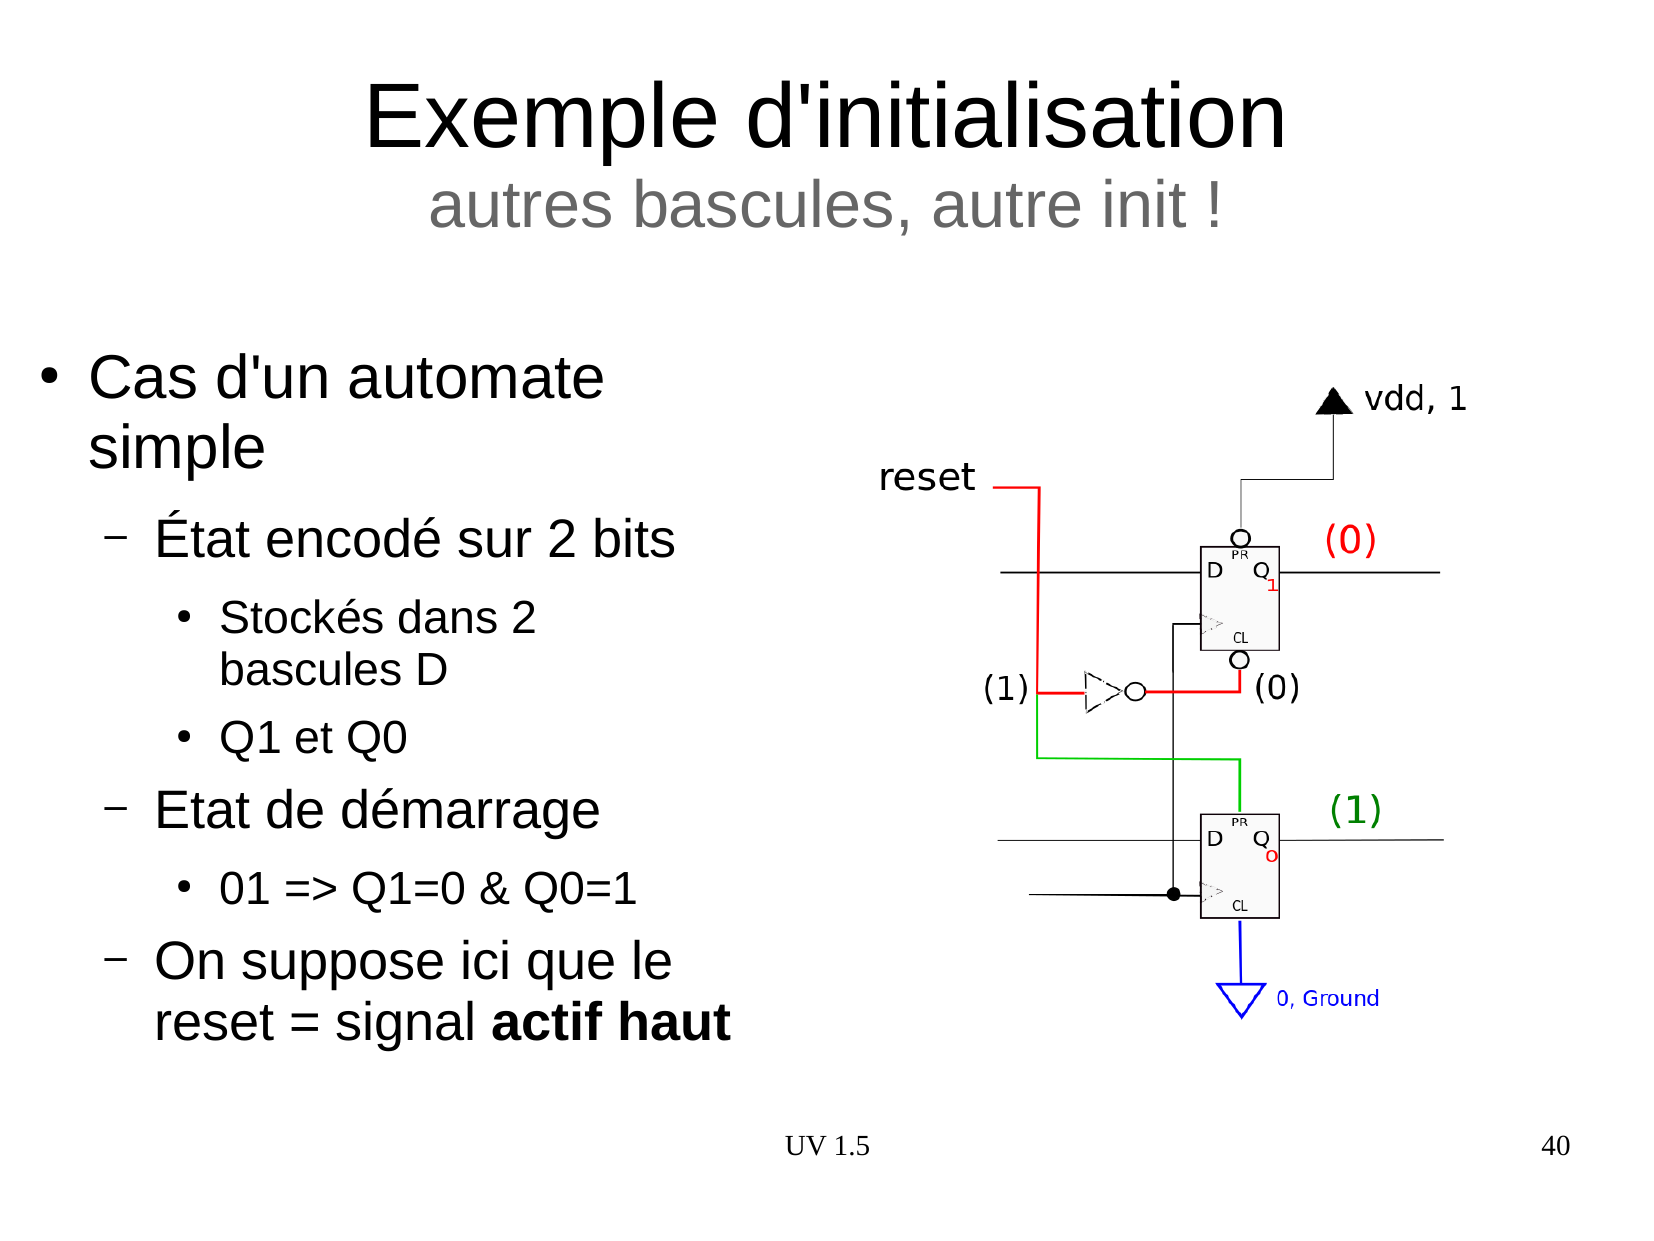

# Exemple d'initialisation autres bascules, autre init !
Cas d'un automate simple
État encodé sur 2 bits
Stockés dans 2 bascules D
Q1 et Q0
Etat de démarrage
01 => Q1=0 & Q0=1
On suppose ici que le reset = signal actif haut
UV 1.5
40